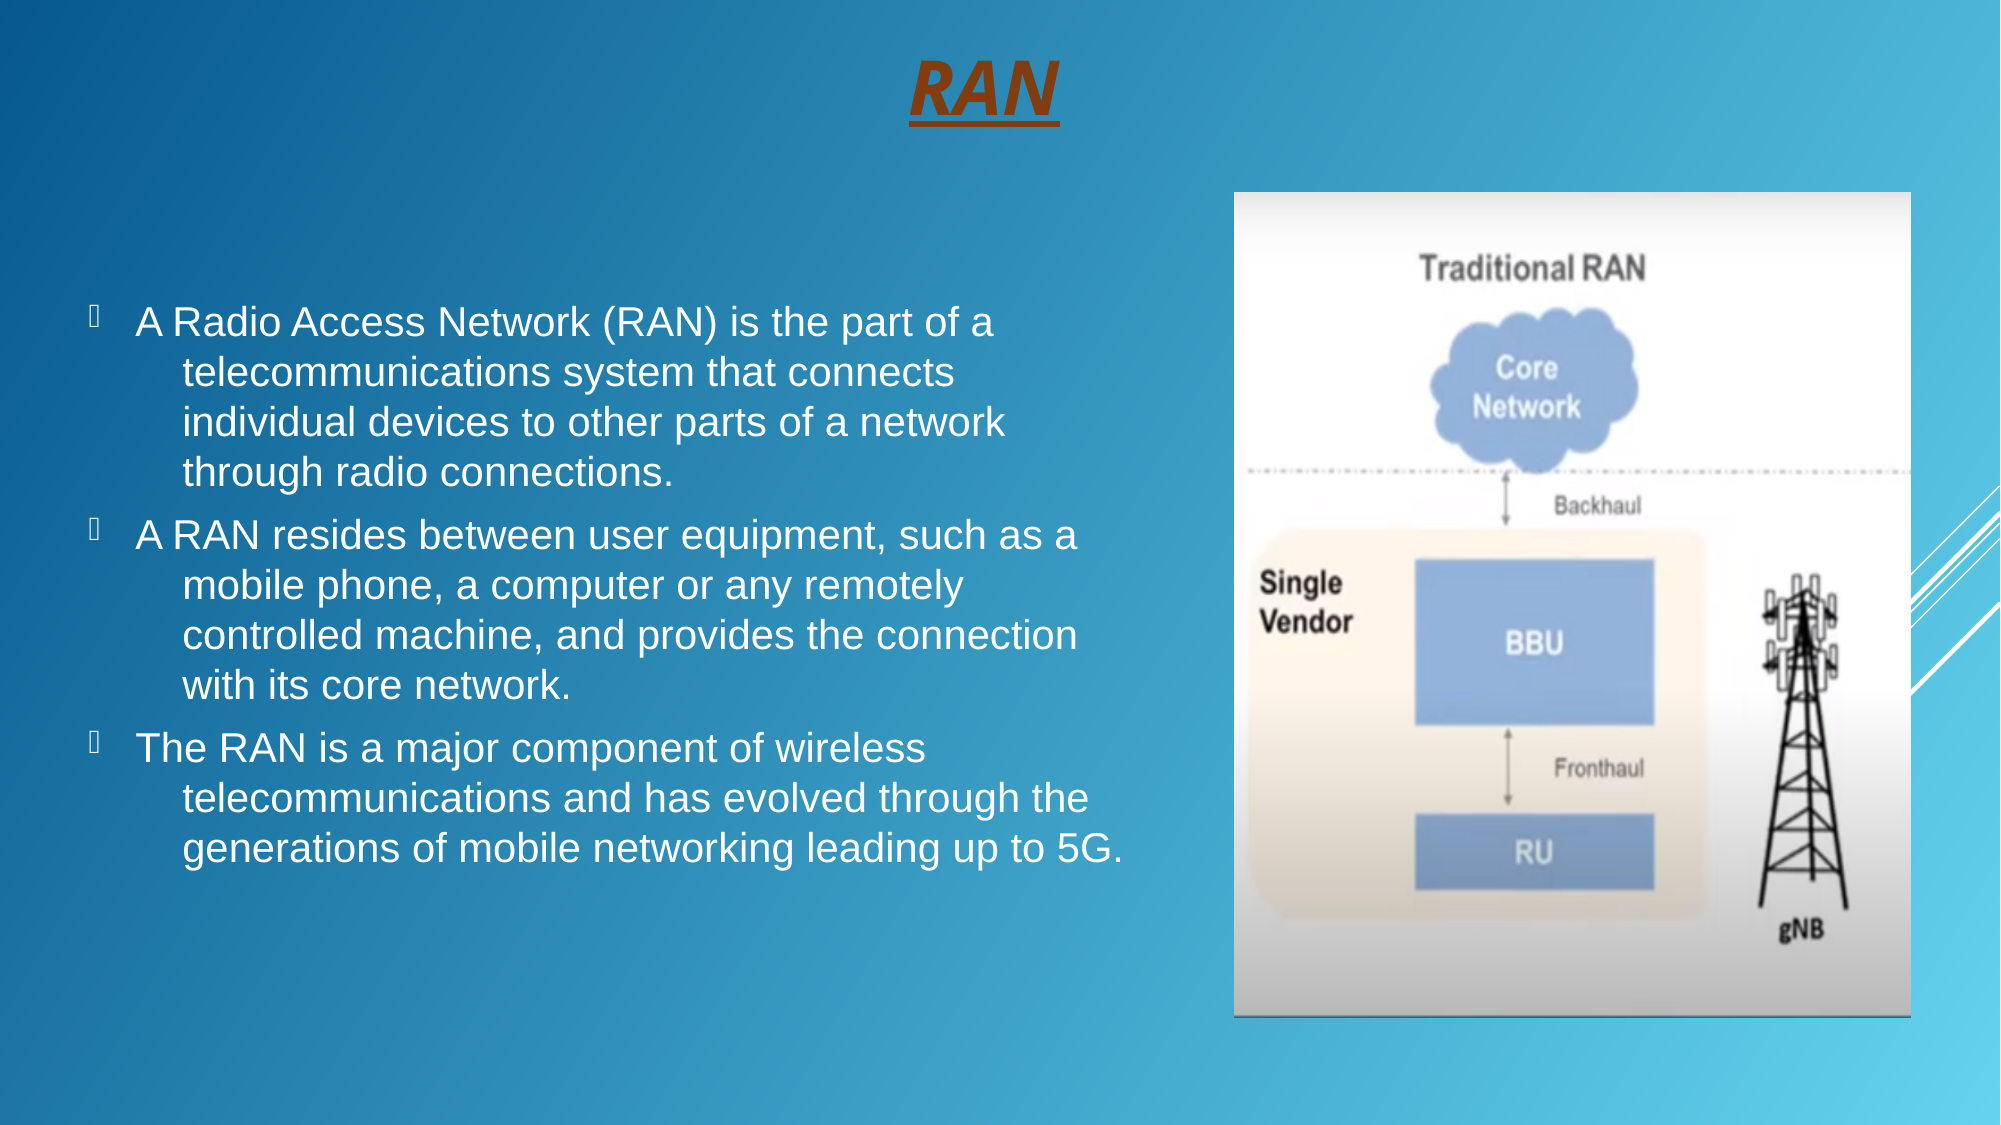

# RAN
A Radio Access Network (RAN) is the part of a telecommunications system that connects individual devices to other parts of a network through radio connections.
A RAN resides between user equipment, such as a mobile phone, a computer or any remotely controlled machine, and provides the connection with its core network.
The RAN is a major component of wireless telecommunications and has evolved through the generations of mobile networking leading up to 5G.